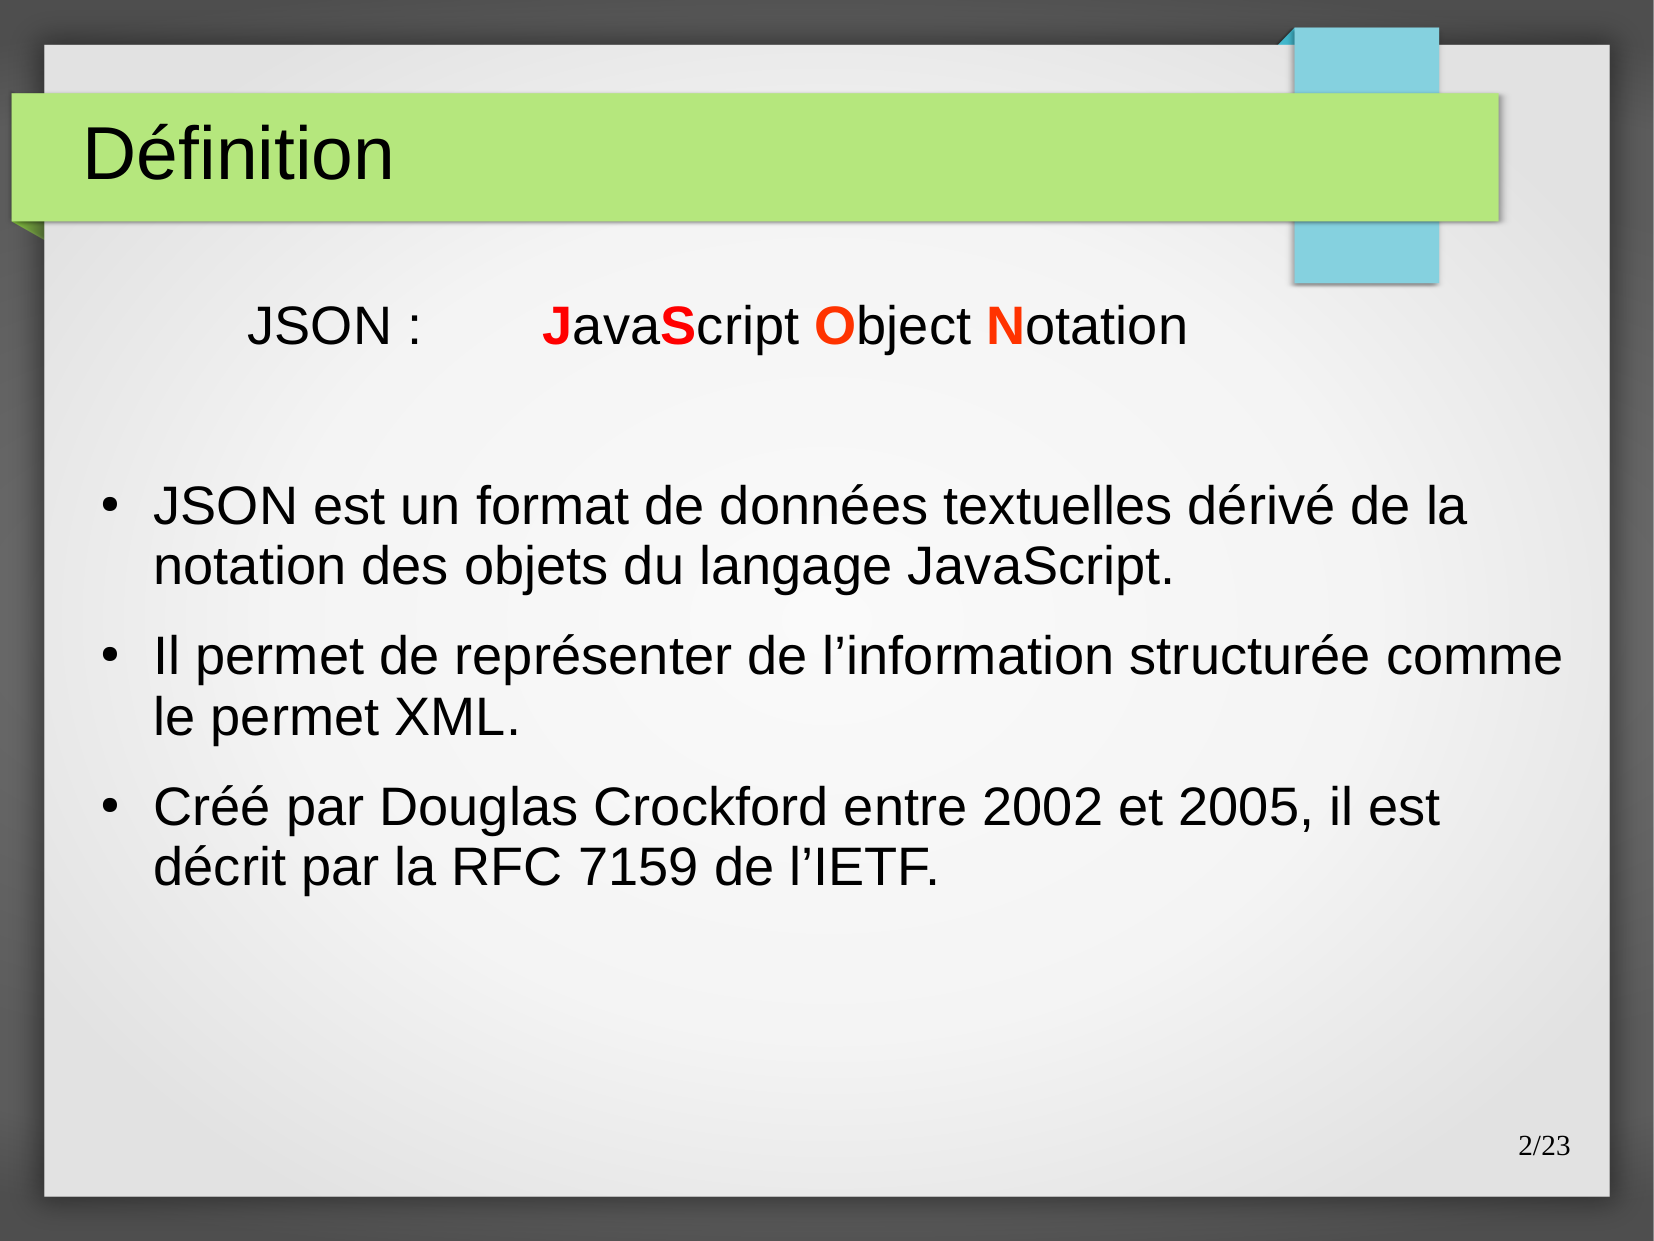

# Définition
 JSON : JavaScript Object Notation
JSON est un format de données textuelles dérivé de la notation des objets du langage JavaScript.
Il permet de représenter de l’information structurée comme le permet XML.
Créé par Douglas Crockford entre 2002 et 2005, il est décrit par la RFC 7159 de l’IETF.
2